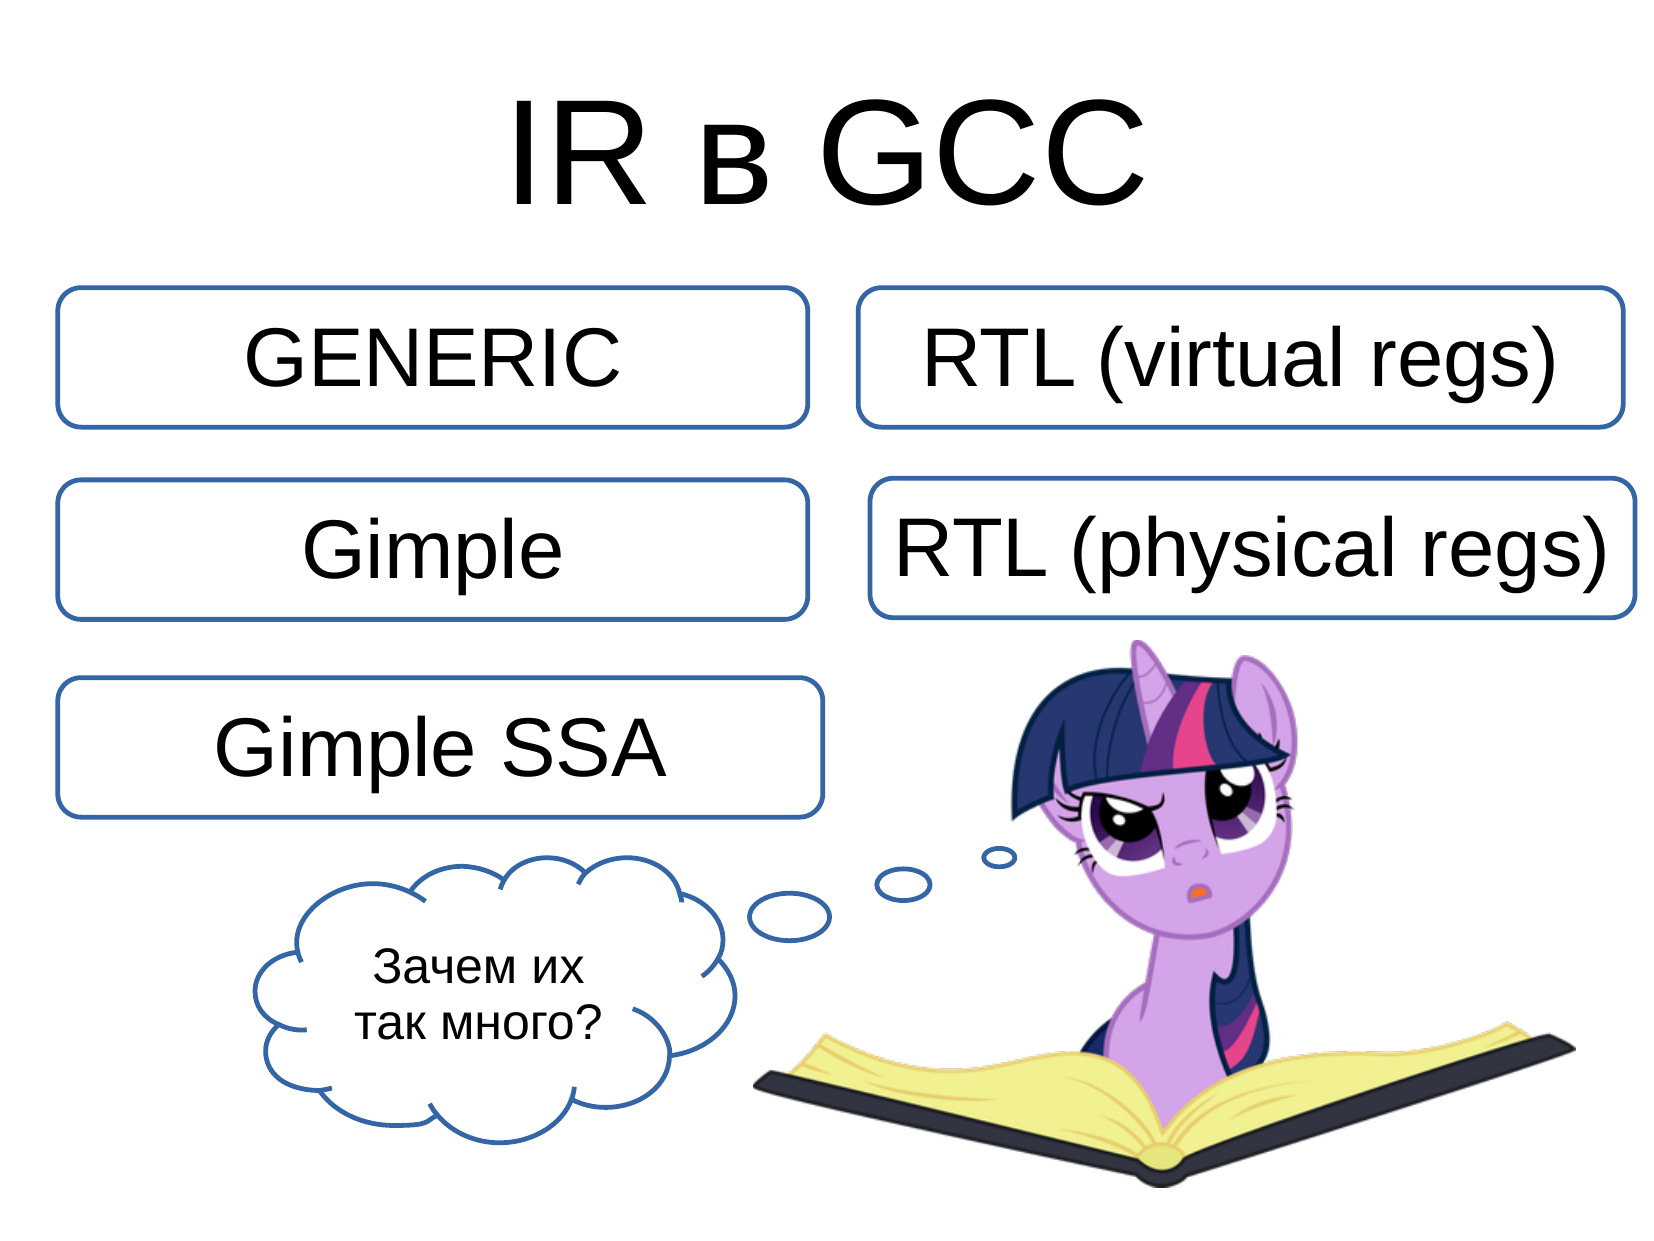

# IR в GCC
GENERIC
RTL (virtual regs)
RTL (physical regs)
Gimple
Gimple SSA
Зачем их
так много?